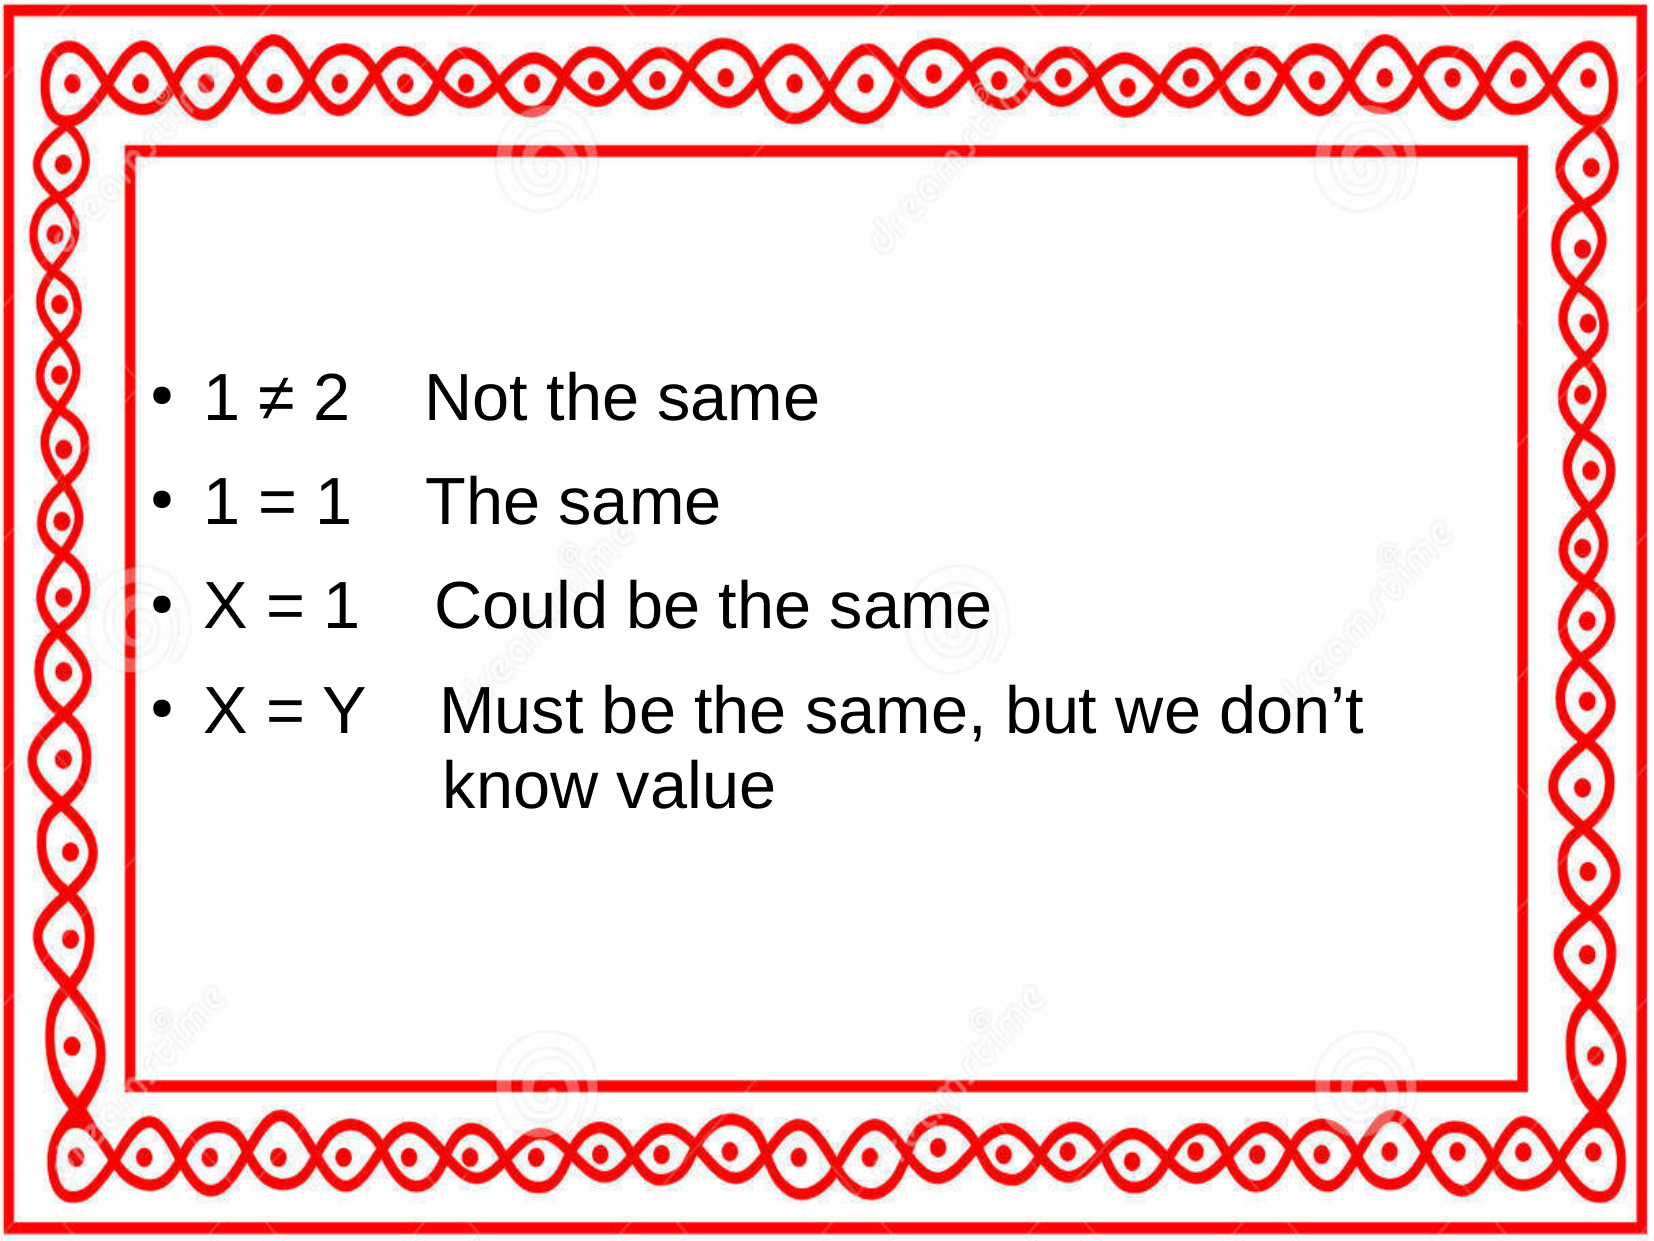

# 1 ≠ 2 Not the same
1 = 1 The same
X = 1 Could be the same
X = Y Must be the same, but we don’t know value